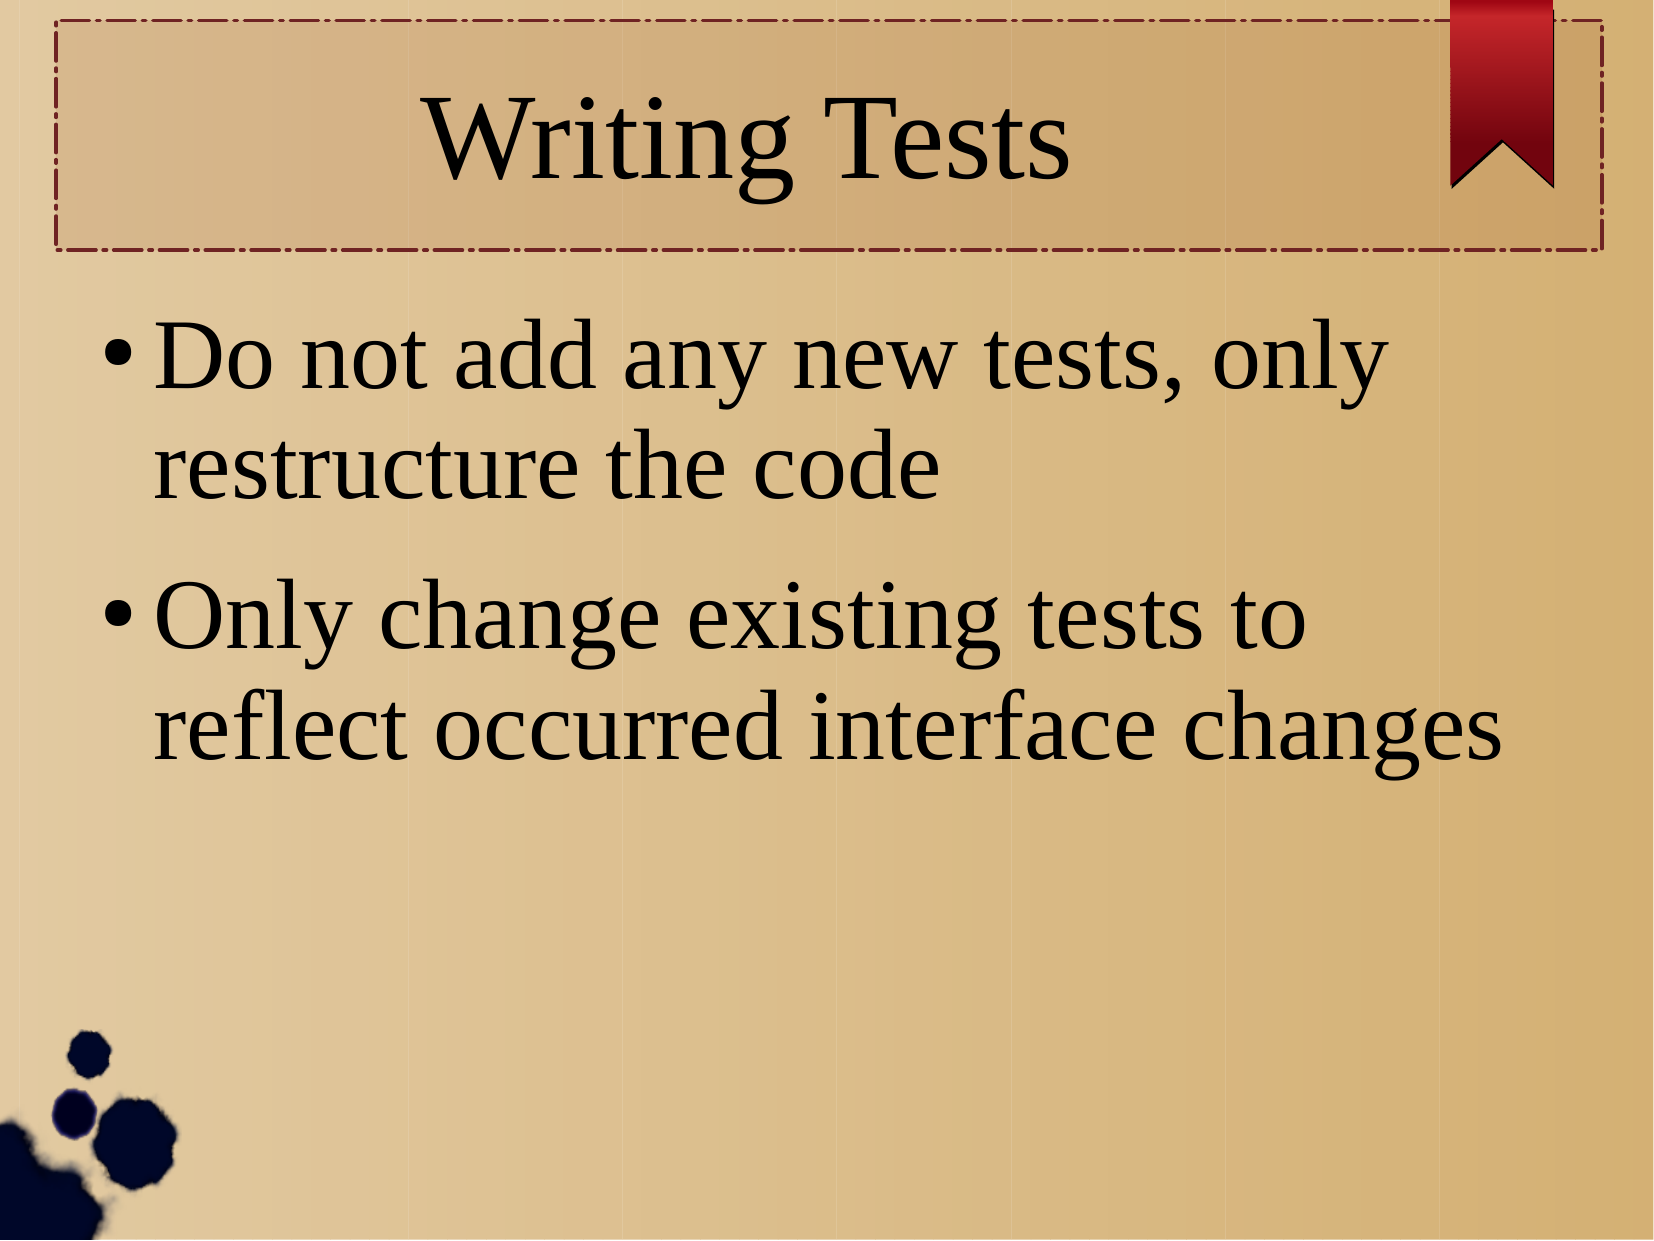

# Writing Tests
Do not add any new tests, only restructure the code
Only change existing tests to reflect occurred interface changes